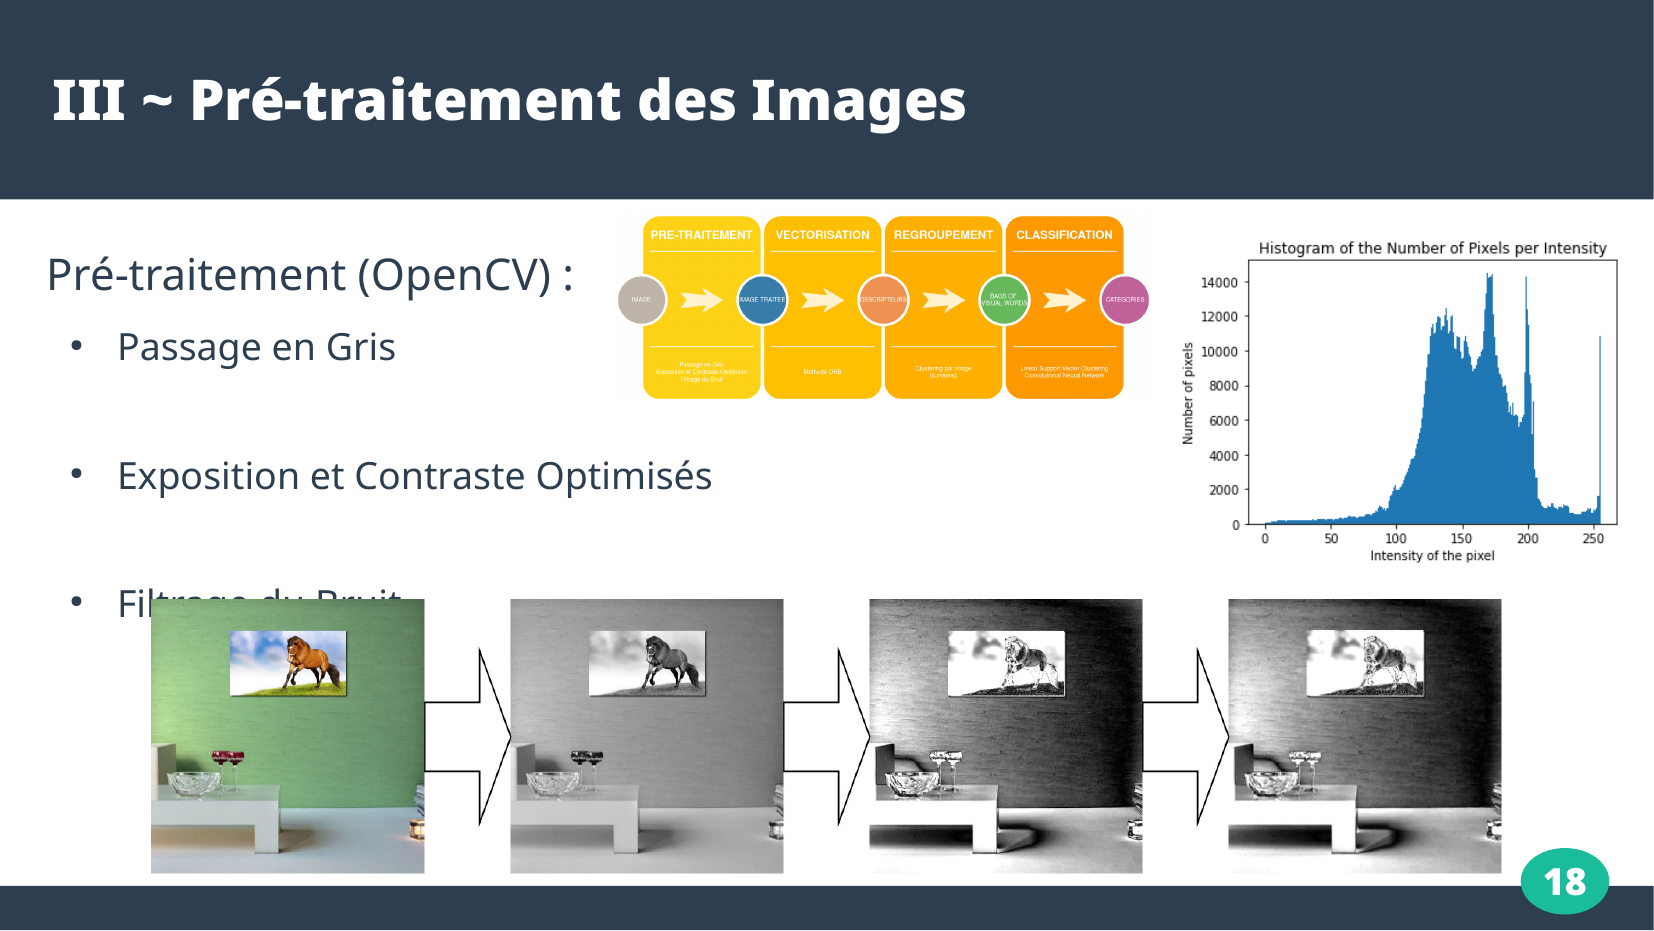

# III ~ Pré-traitement des Images
Pré-traitement (OpenCV) :
Passage en Gris
Exposition et Contraste Optimisés
Filtrage du Bruit
18